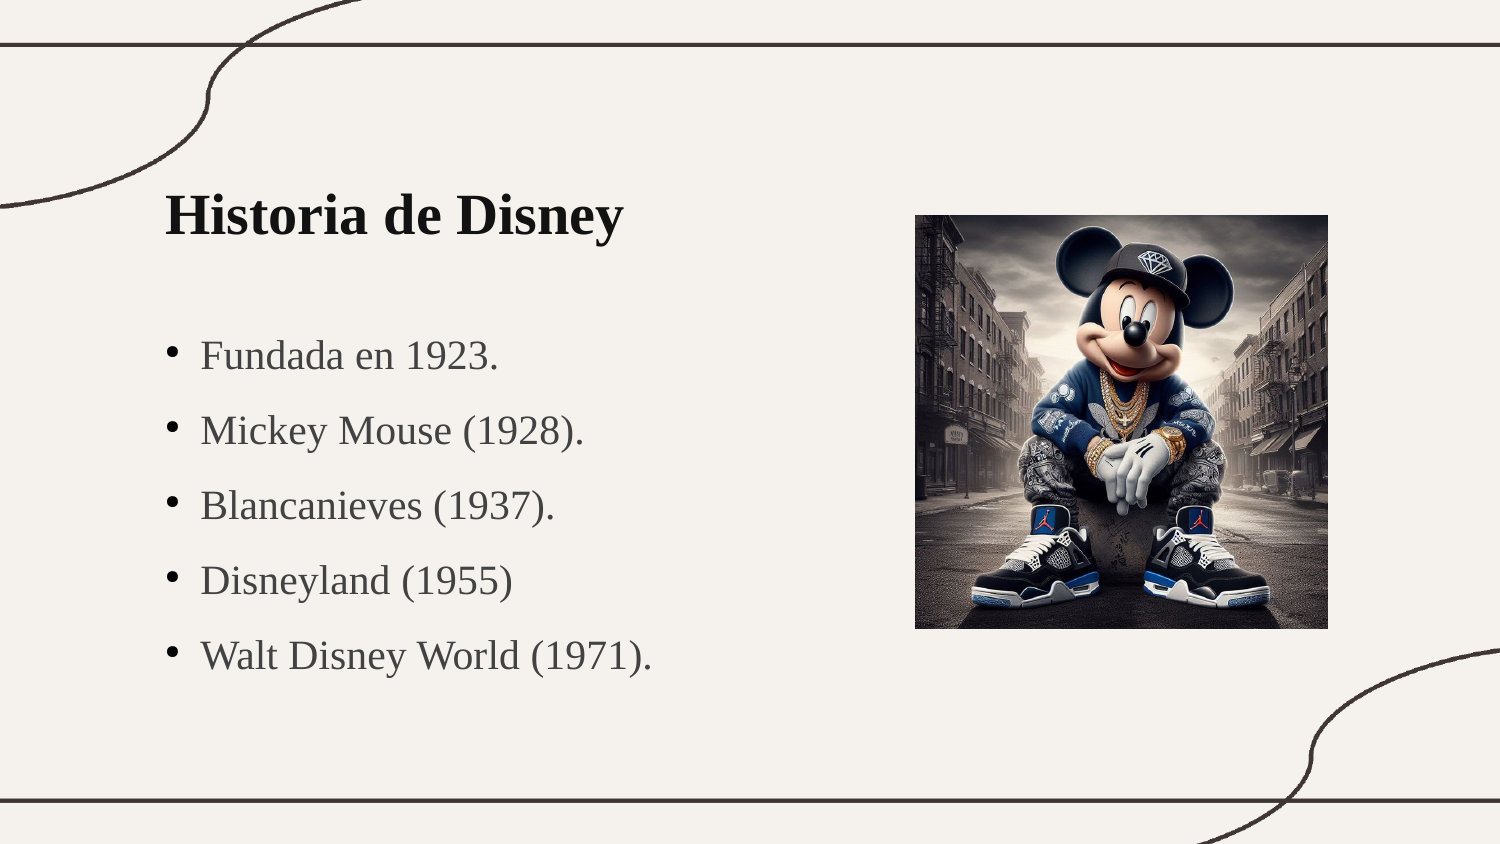

Historia de Disney
Fundada en 1923.
Mickey Mouse (1928).
Blancanieves (1937).
Disneyland (1955)
Walt Disney World (1971).